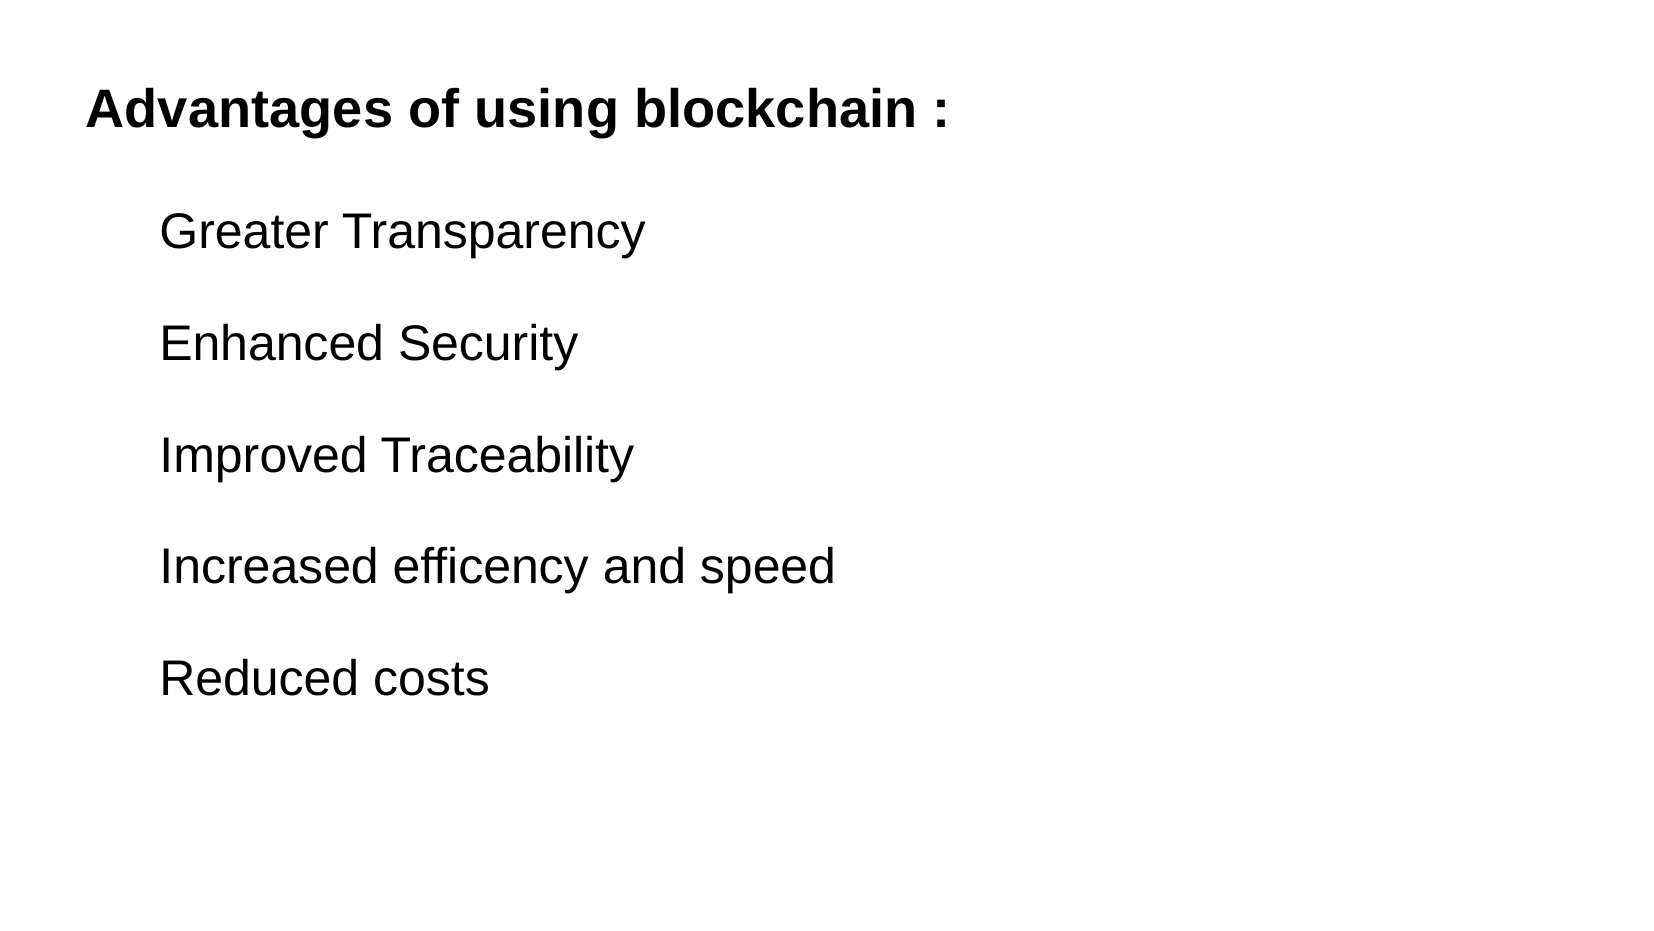

Advantages of using blockchain :
	Greater Transparency
	Enhanced Security
	Improved Traceability
	Increased efficency and speed
	Reduced costs